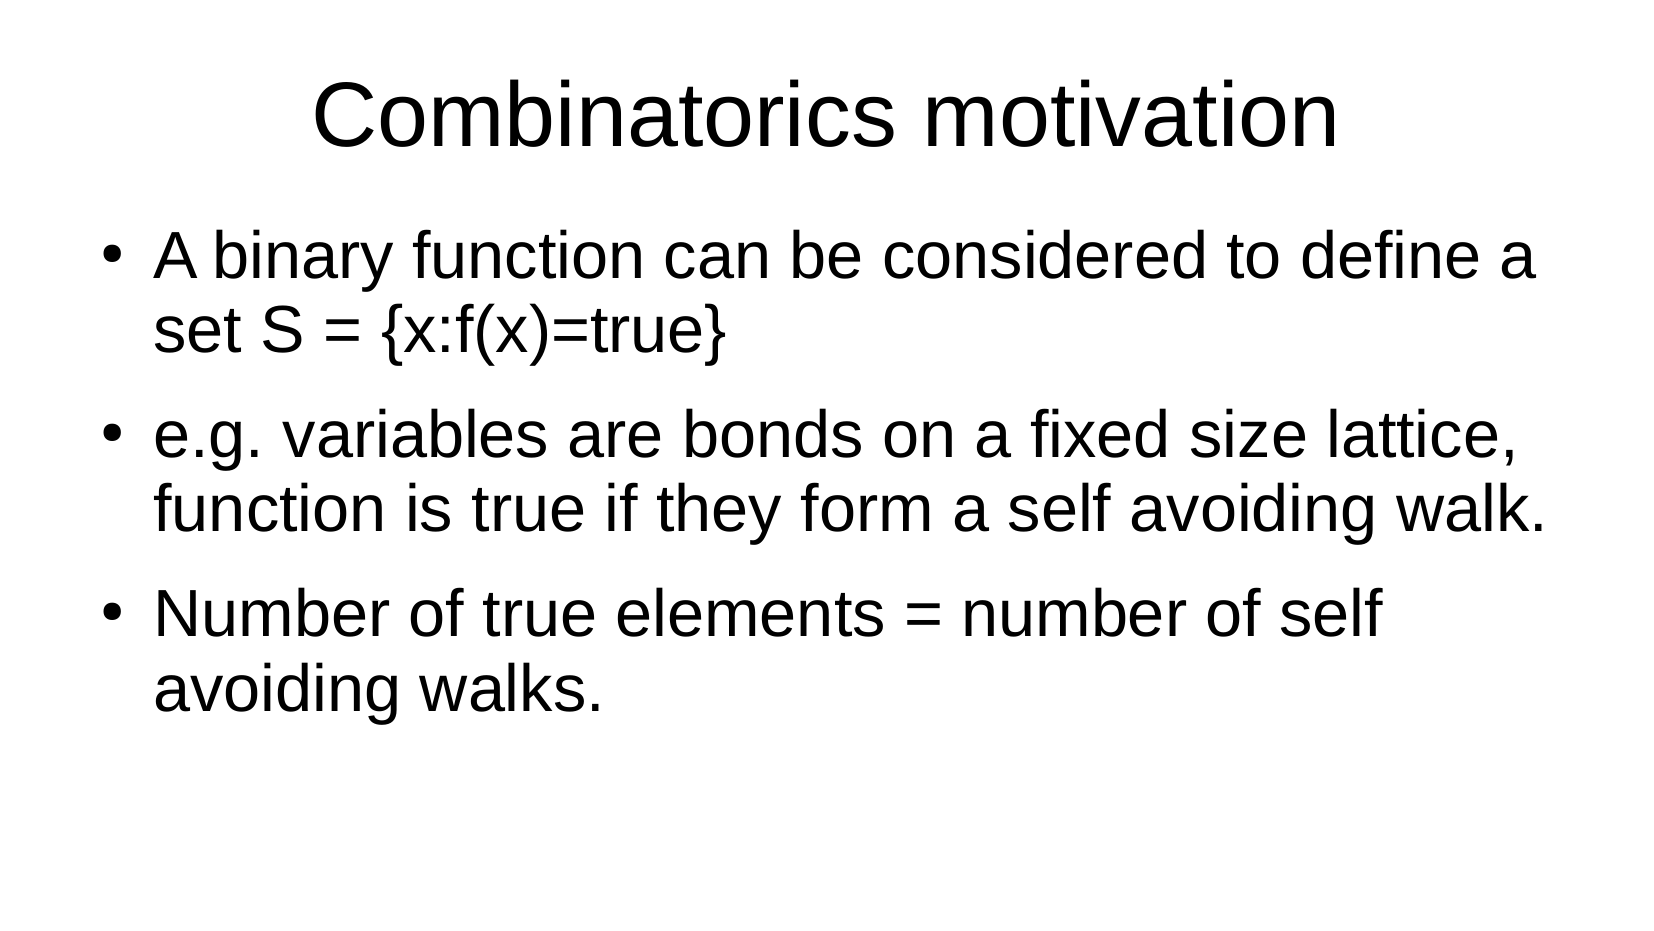

# Combinatorics motivation
A binary function can be considered to define a set S = {x:f(x)=true}
e.g. variables are bonds on a fixed size lattice, function is true if they form a self avoiding walk.
Number of true elements = number of self avoiding walks.